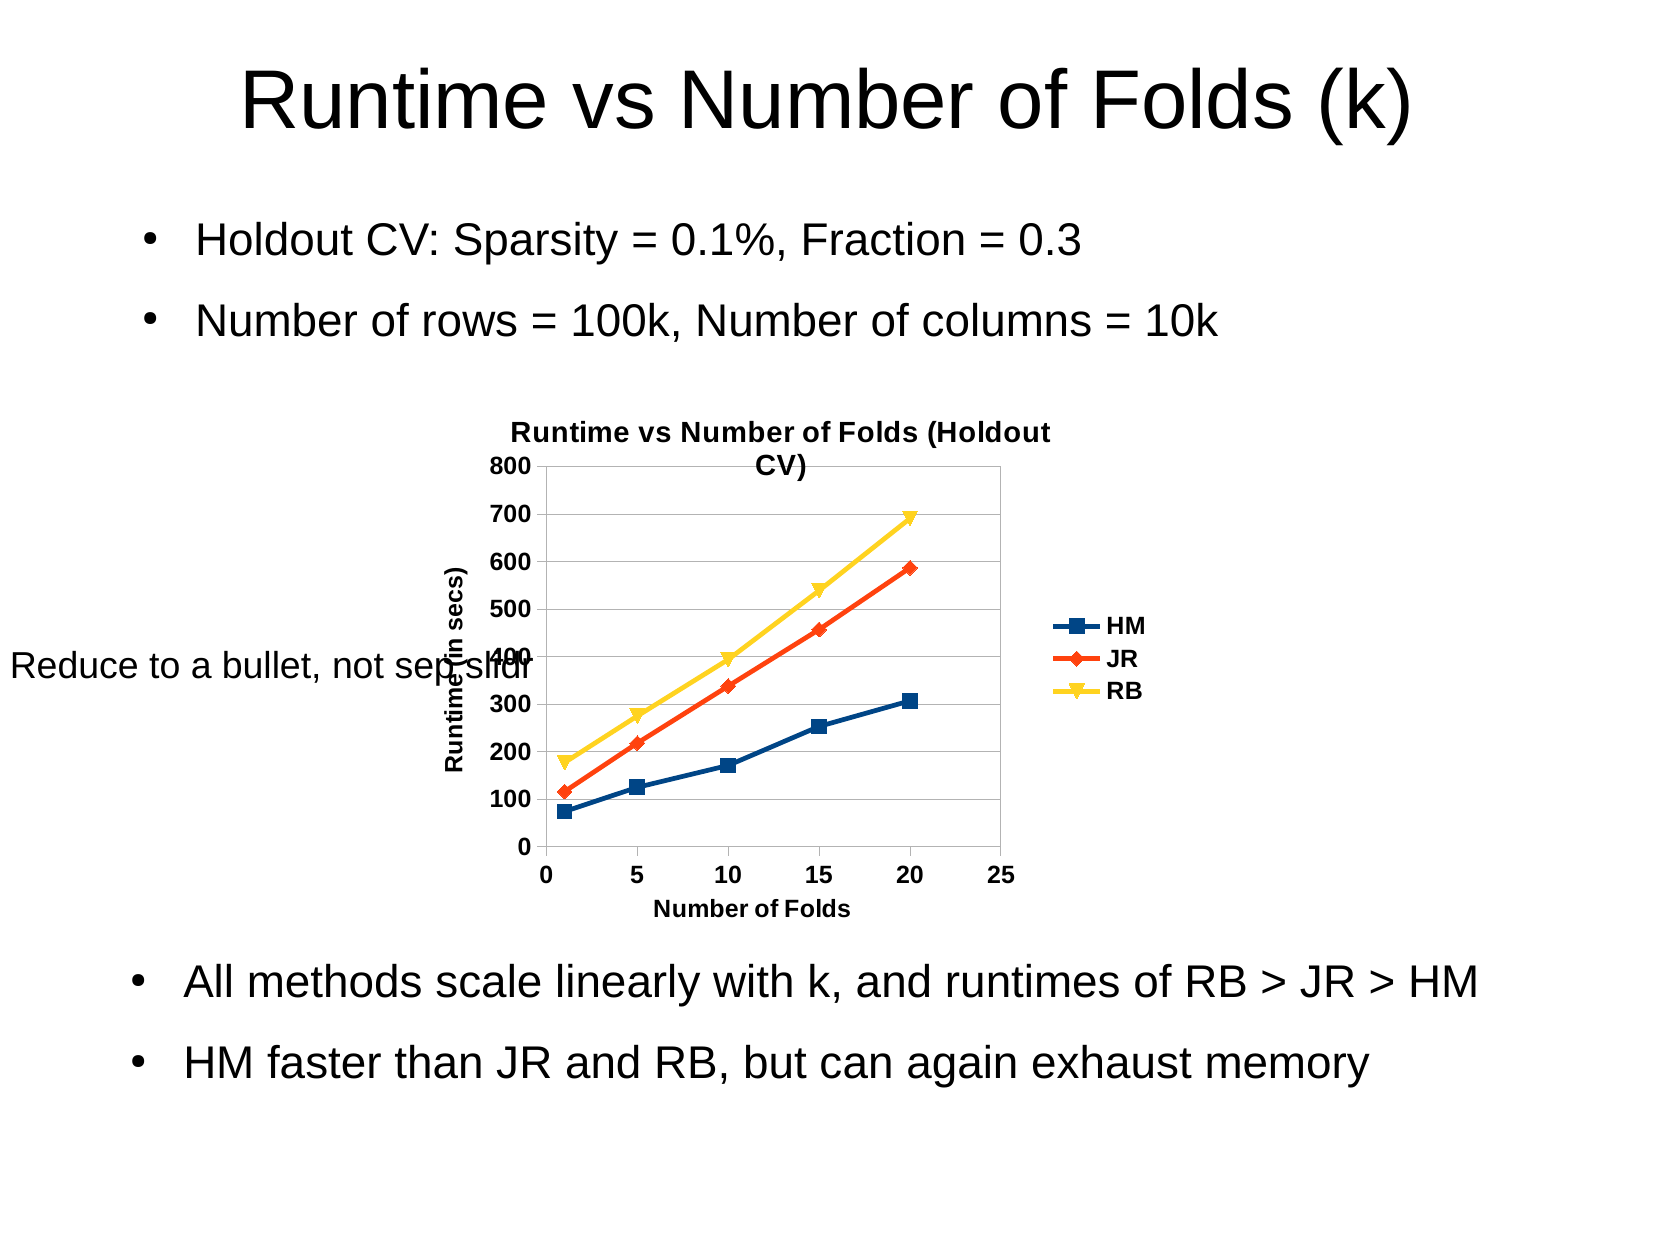

# Runtime vs Number of Folds (k)
Holdout CV: Sparsity = 0.1%, Fraction = 0.3
Number of rows = 100k, Number of columns = 10k
### Chart: Runtime vs Number of Folds (Holdout CV)
| Category | HM | JR | RB |
|---|---|---|---|Reduce to a bullet, not sep slidr
All methods scale linearly with k, and runtimes of RB > JR > HM
HM faster than JR and RB, but can again exhaust memory